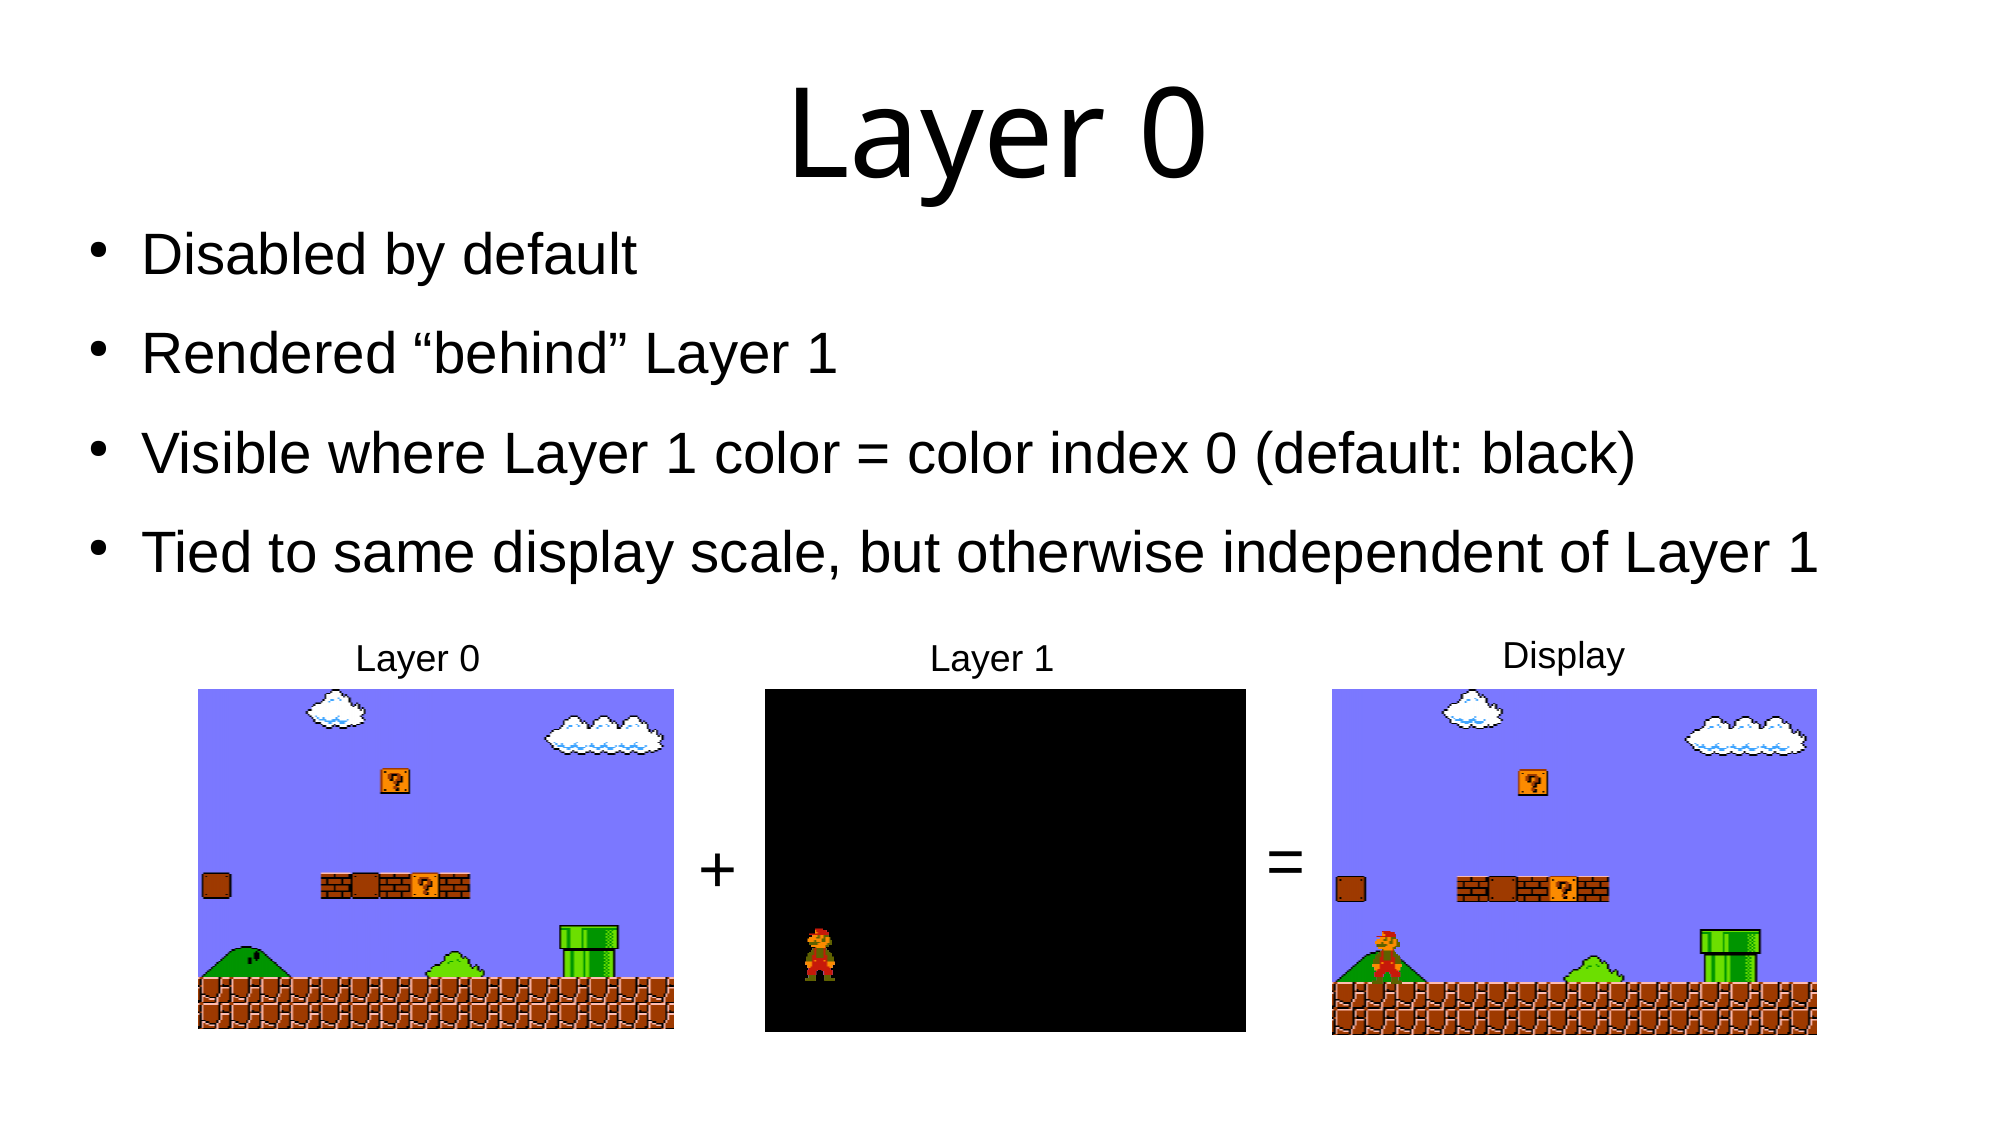

Layer 0
# Disabled by default
Rendered “behind” Layer 1
Visible where Layer 1 color = color index 0 (default: black)
Tied to same display scale, but otherwise independent of Layer 1
Display
Layer 0
Layer 1
=
+